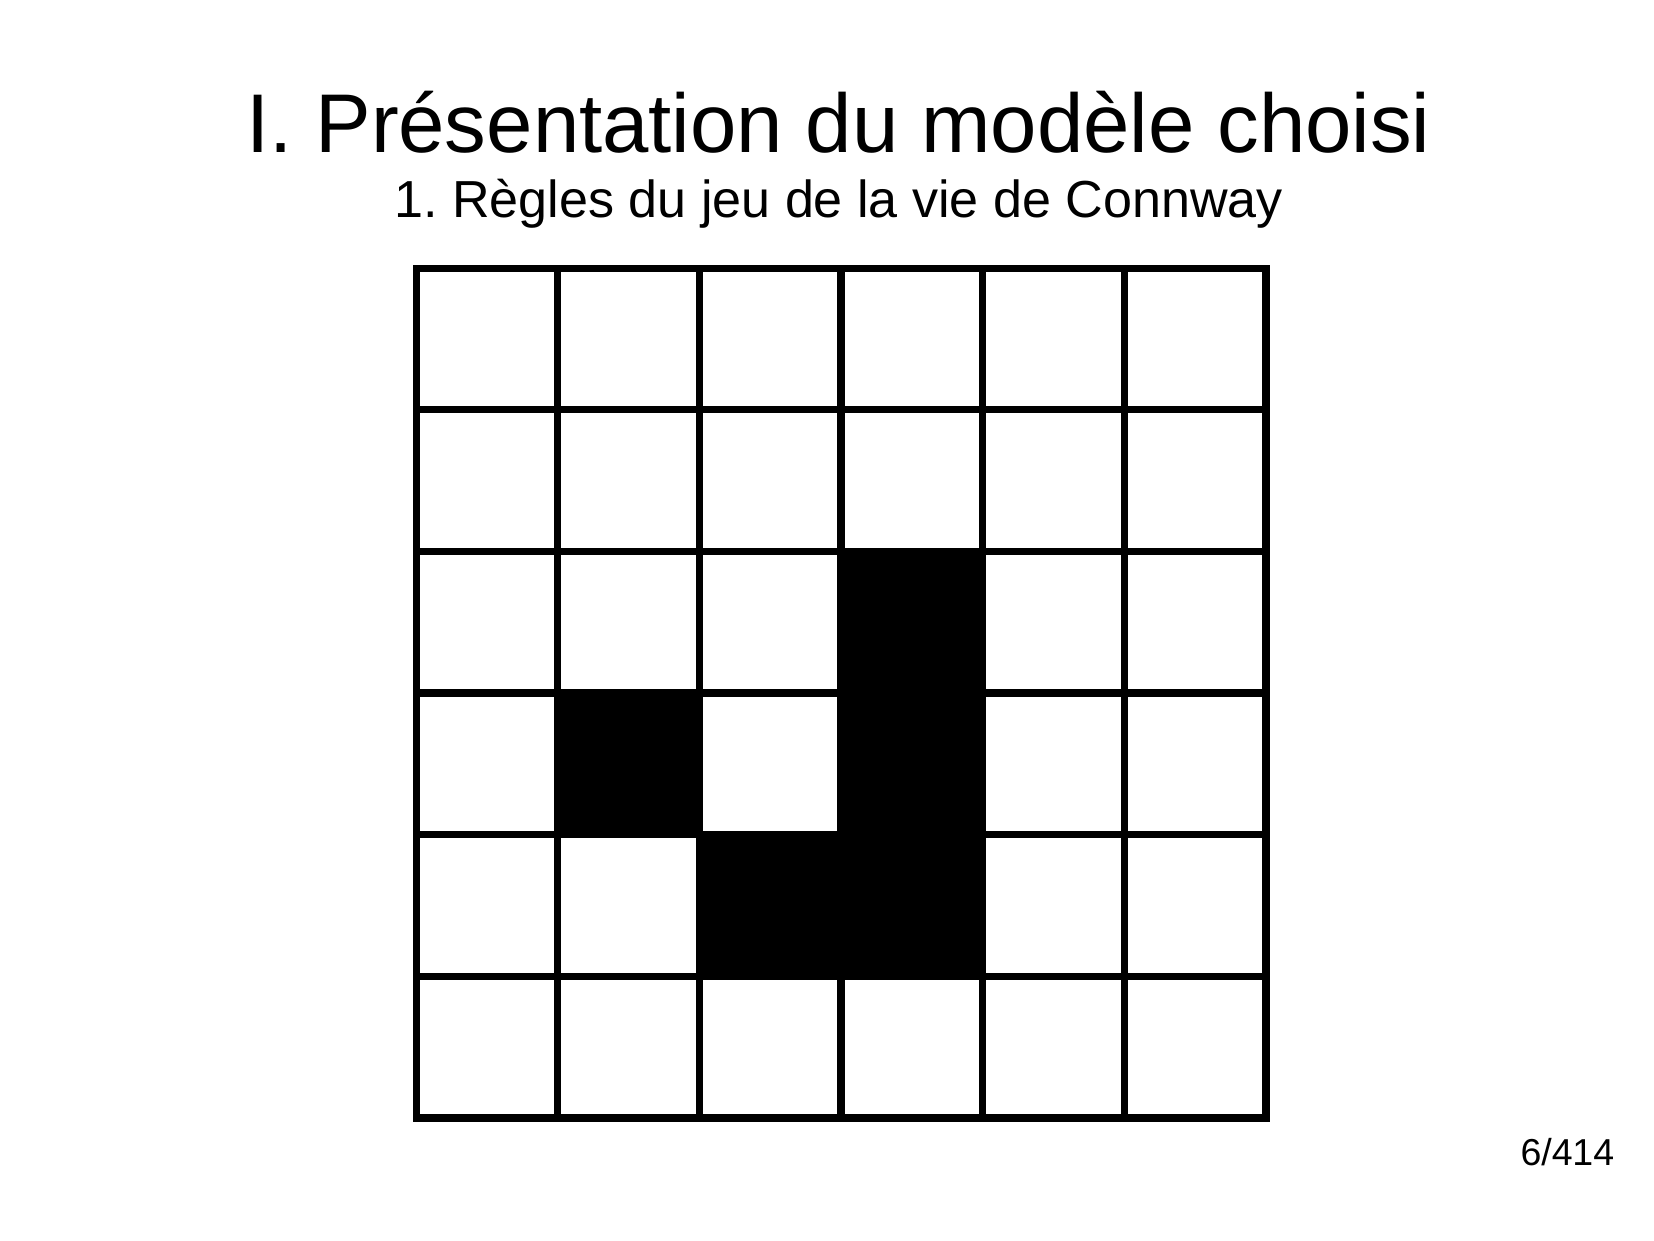

# I. Présentation du modèle choisi 1. Règles du jeu de la vie de Connway